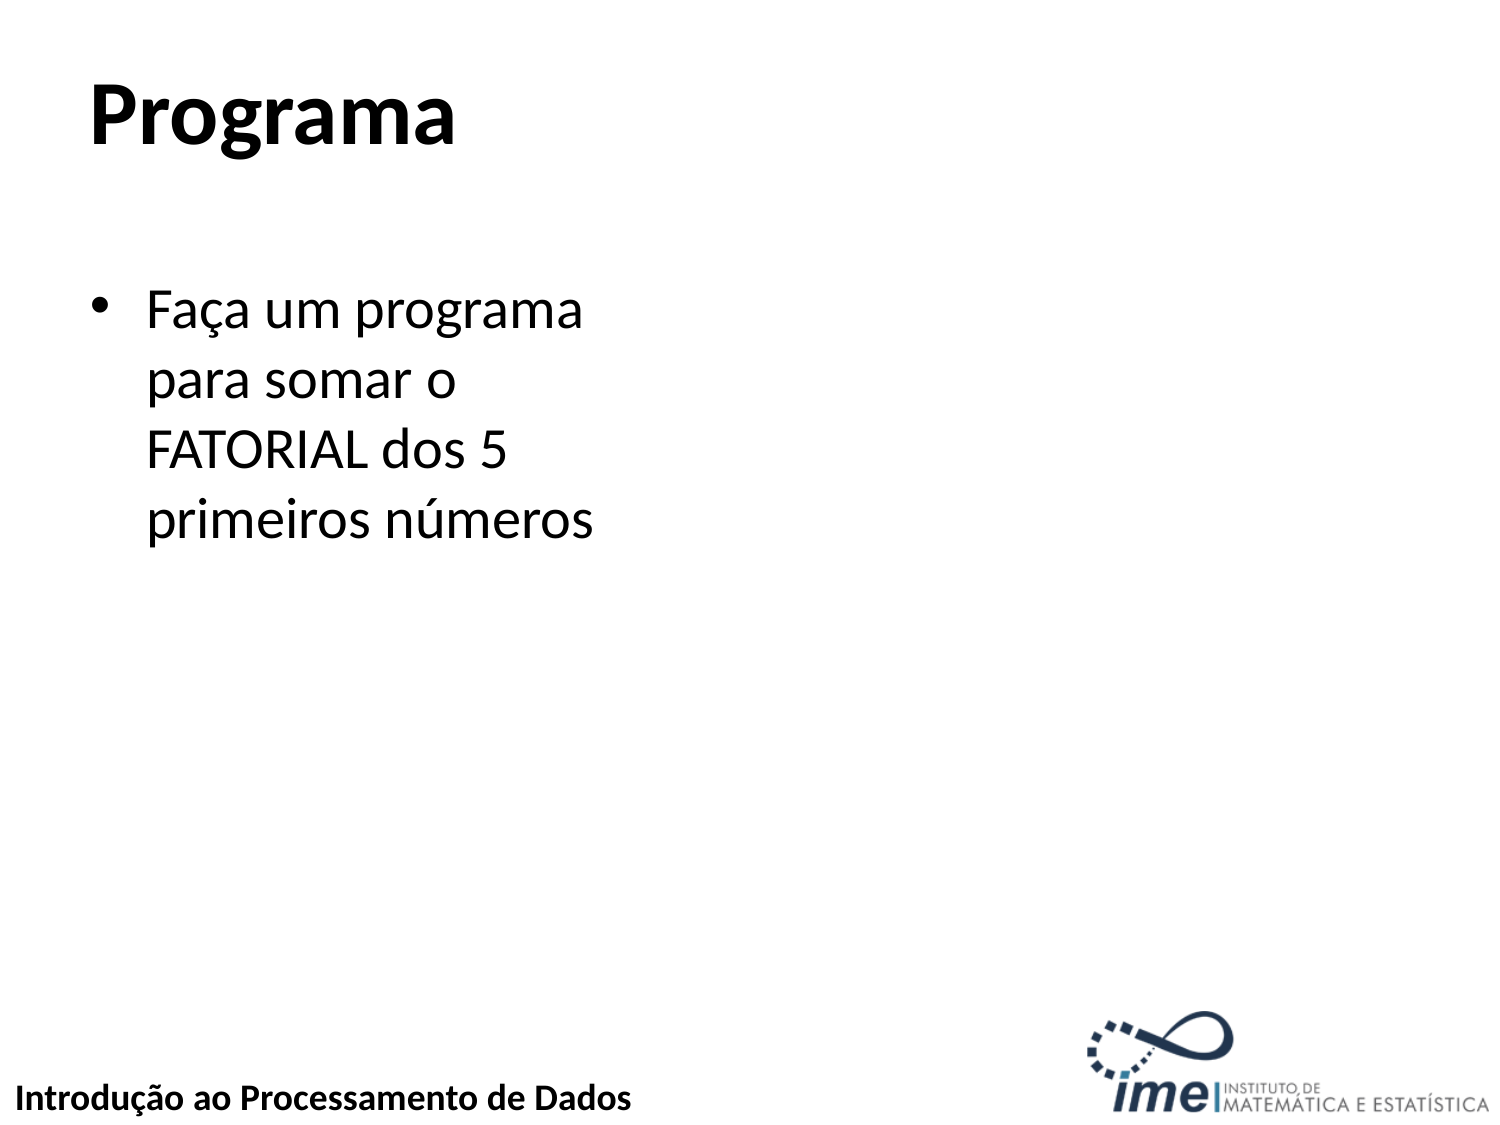

# Programa
Faça um programa para somar o FATORIAL dos 5 primeiros números